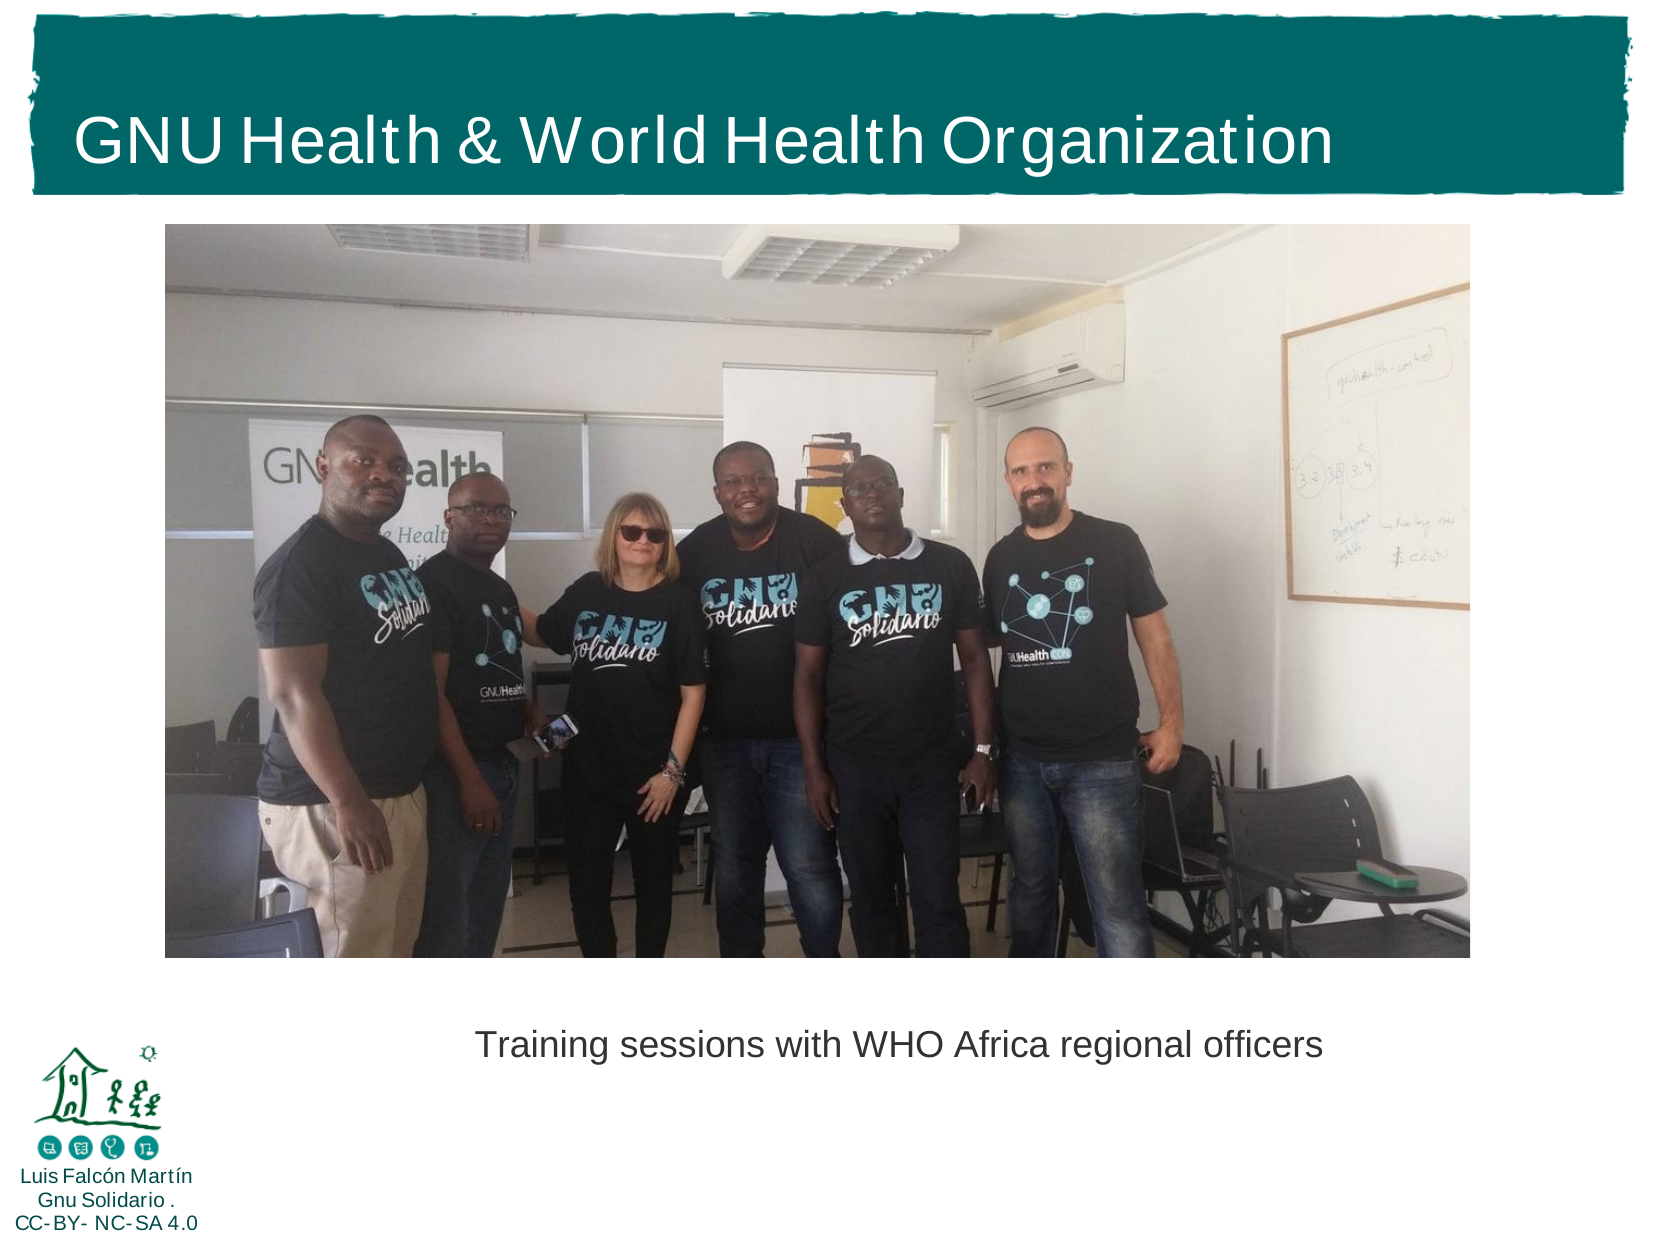

# GNUHealth&WorldHealthOrganization
ICD-10
Training sessions with WHO Africa regional officers
LuisFalcónMartín
GnuSolidario.
CC-BY-NC-SA4.0